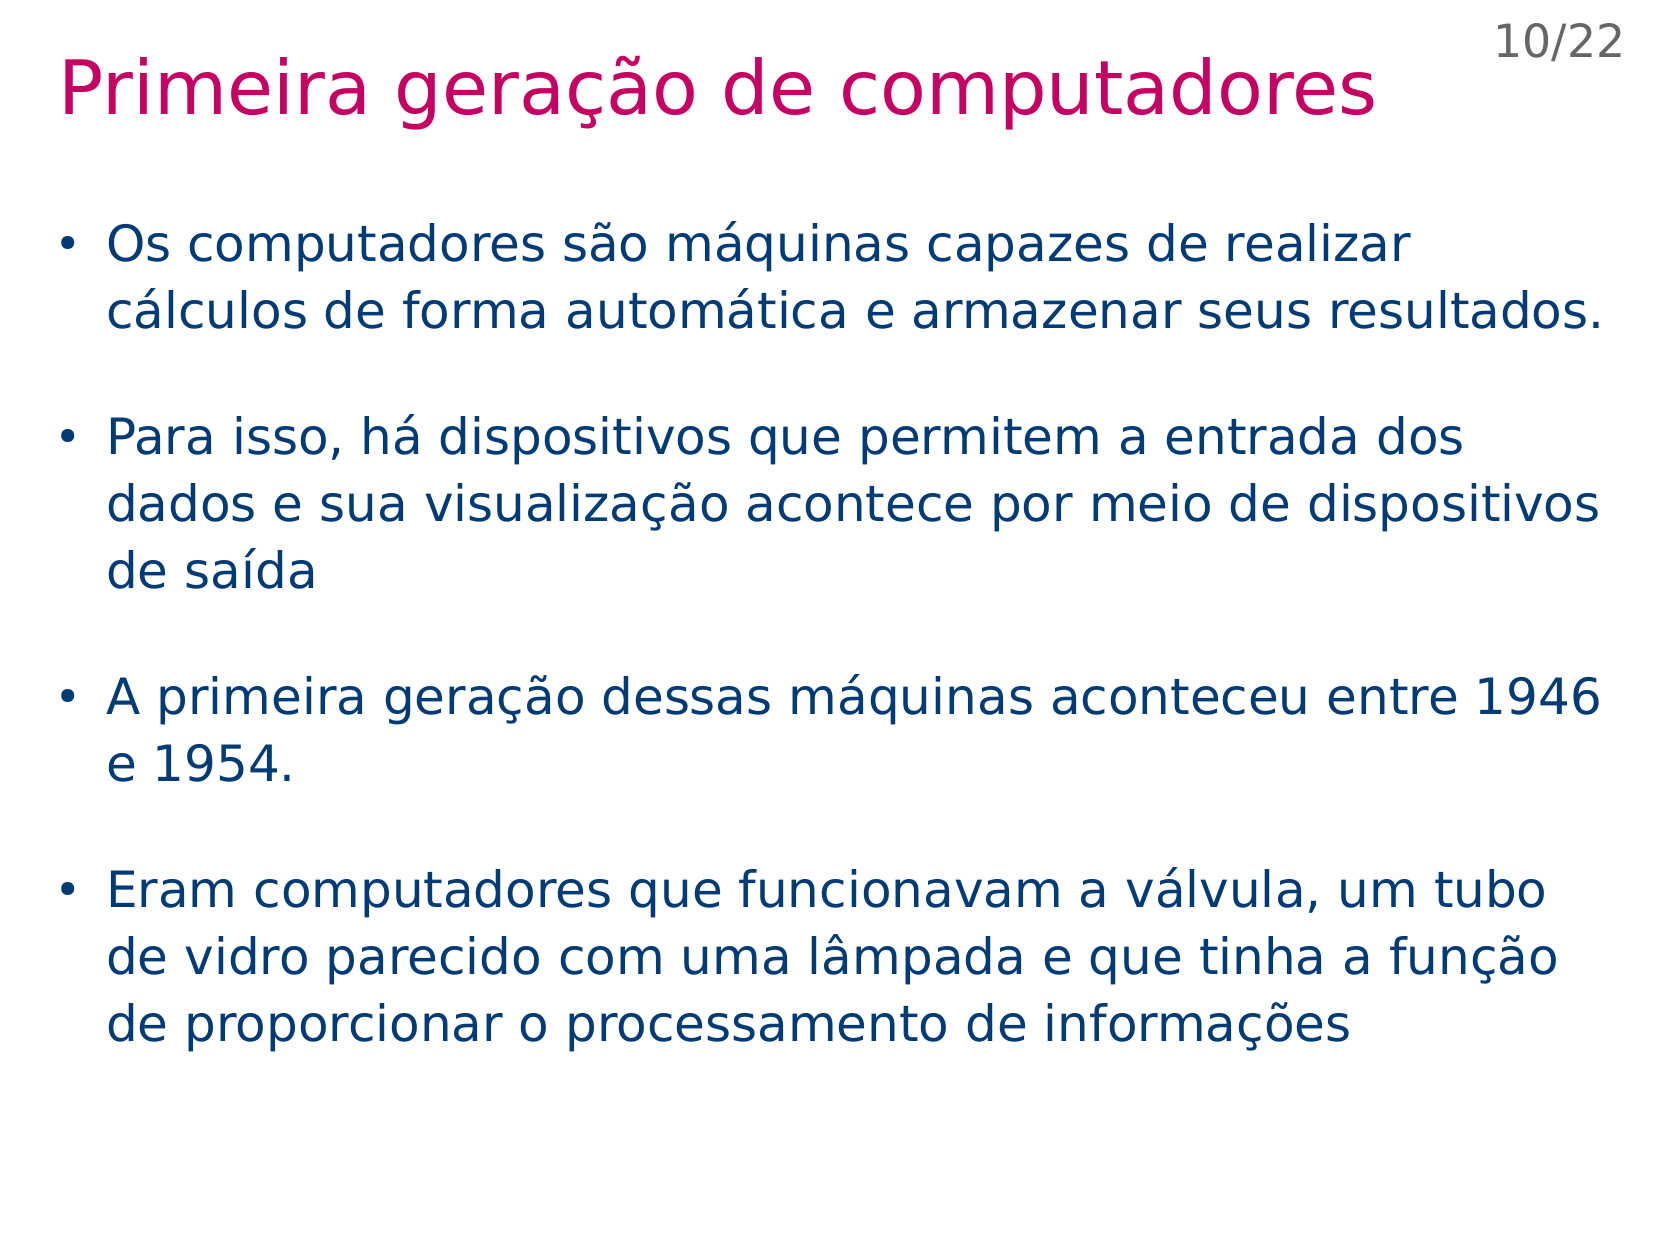

10
# Primeira geração de computadores
Os computadores são máquinas capazes de realizar cálculos de forma automática e armazenar seus resultados.
Para isso, há dispositivos que permitem a entrada dos dados e sua visualização acontece por meio de dispositivos de saída
A primeira geração dessas máquinas aconteceu entre 1946 e 1954.
Eram computadores que funcionavam a válvula, um tubo de vidro parecido com uma lâmpada e que tinha a função de proporcionar o processamento de informações